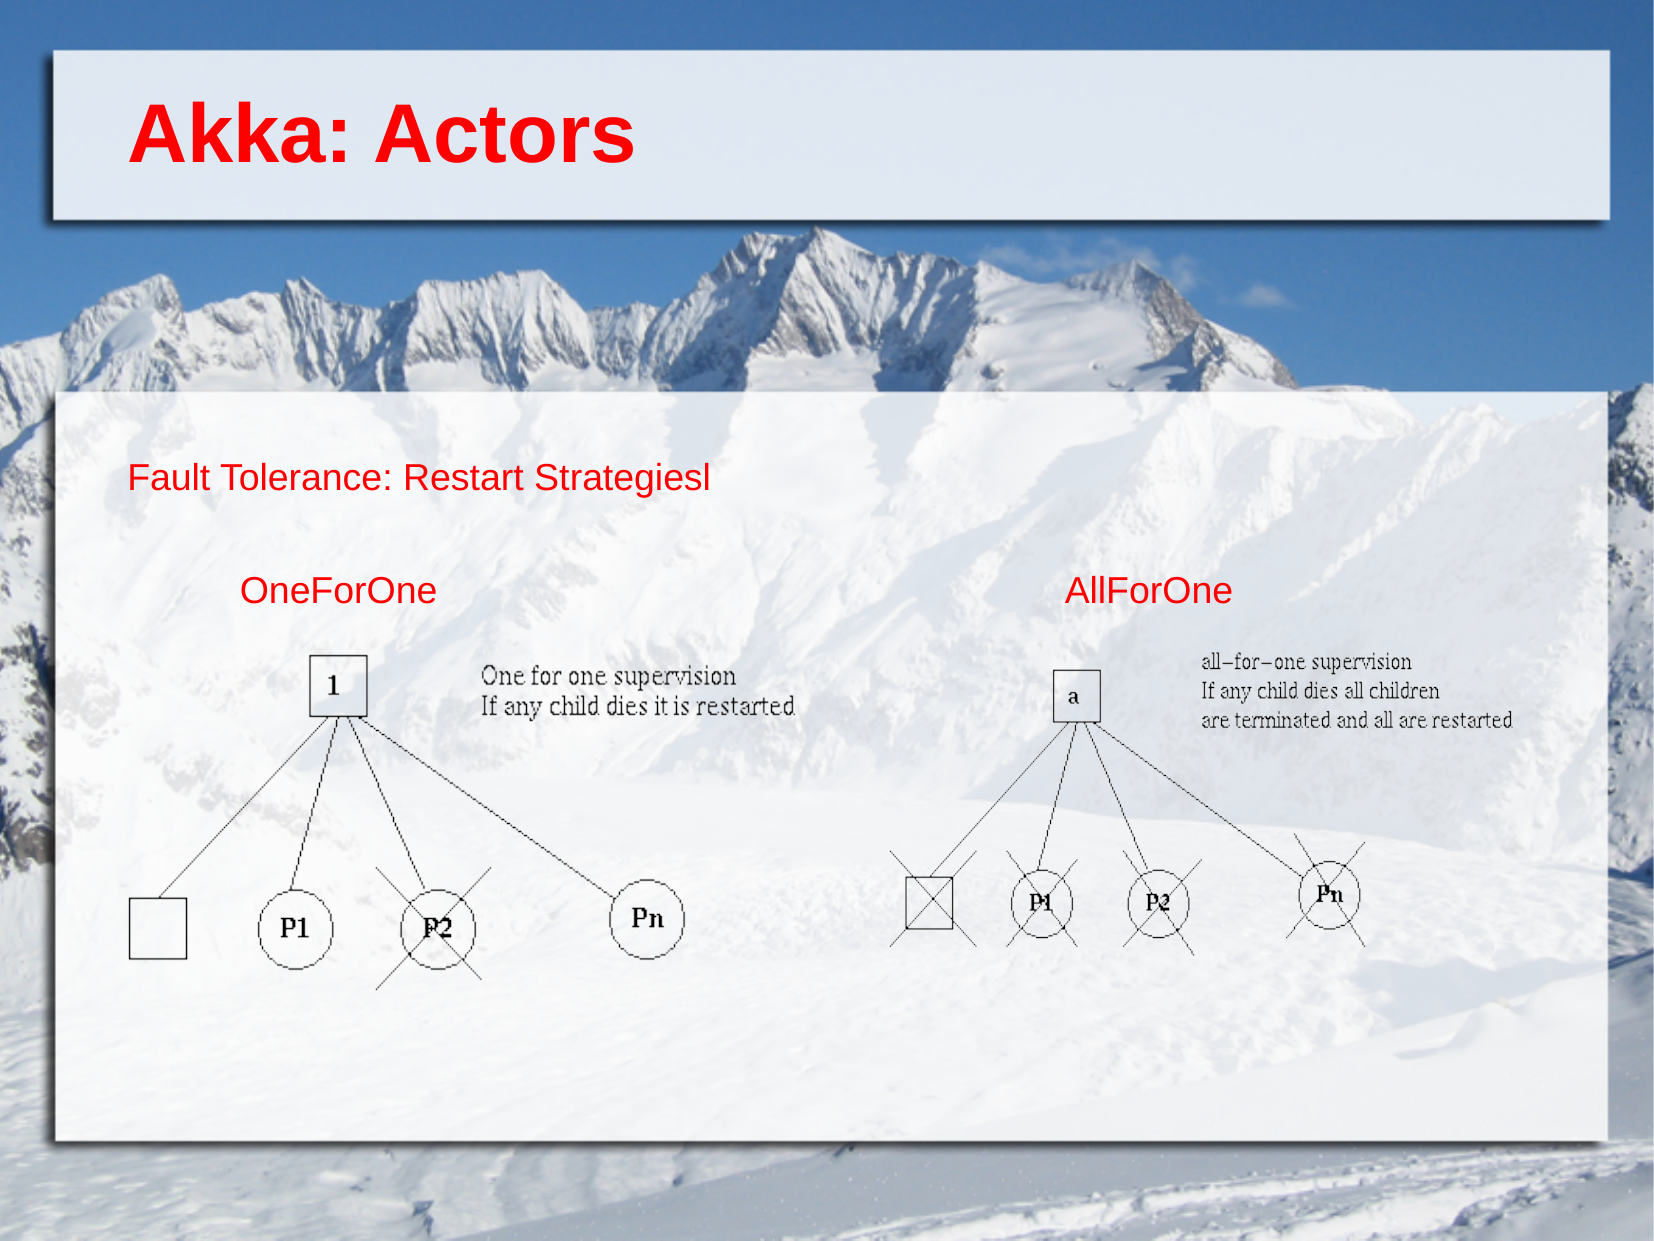

Akka: Actors
Fault Tolerance: Restart Strategiesl
OneForOne
AllForOne